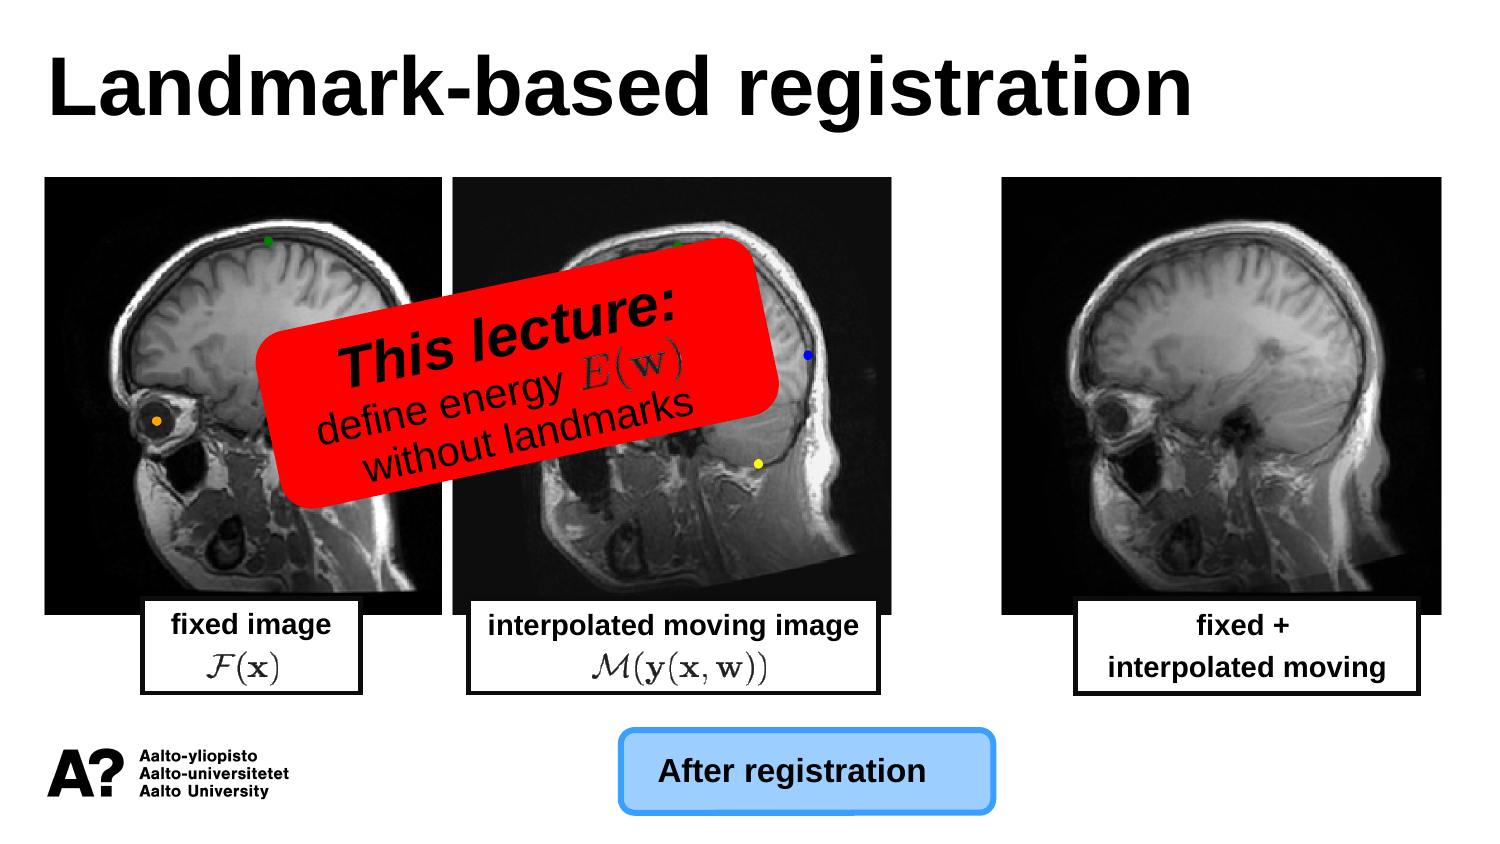

# Landmark-based registration
This lecture:
define energy
without landmarks
fixed image
interpolated moving image
fixed +
interpolated moving
 After registration